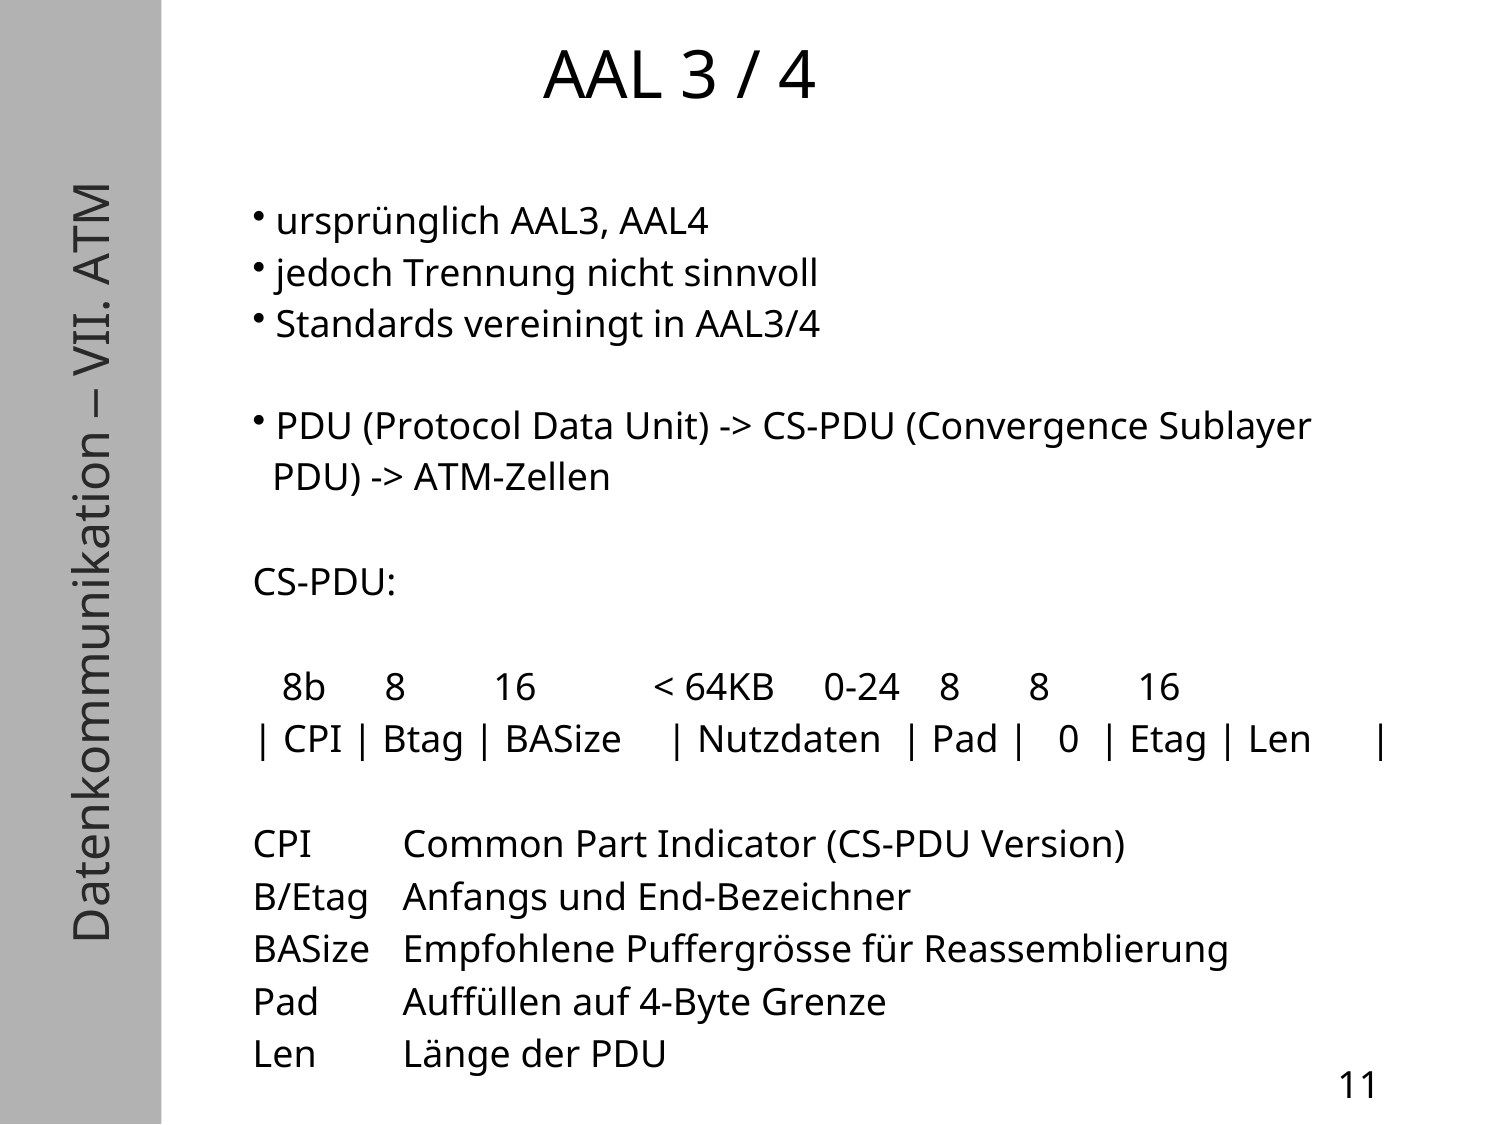

AAL 3 / 4
 ursprünglich AAL3, AAL4
 jedoch Trennung nicht sinnvoll
 Standards vereiningt in AAL3/4
 PDU (Protocol Data Unit) -> CS-PDU (Convergence Sublayer
 PDU) -> ATM-Zellen
CS-PDU:
 8b 8 16 < 64KB 0-24 8 8 16
| CPI | Btag | BASize	 | Nutzdaten | Pad | 0 | Etag | Len |
CPI		Common Part Indicator (CS-PDU Version)
B/Etag	Anfangs und End-Bezeichner
BASize	Empfohlene Puffergrösse für Reassemblierung
Pad		Auffüllen auf 4-Byte Grenze
Len		Länge der PDU
Datenkommunikation – VII. ATM